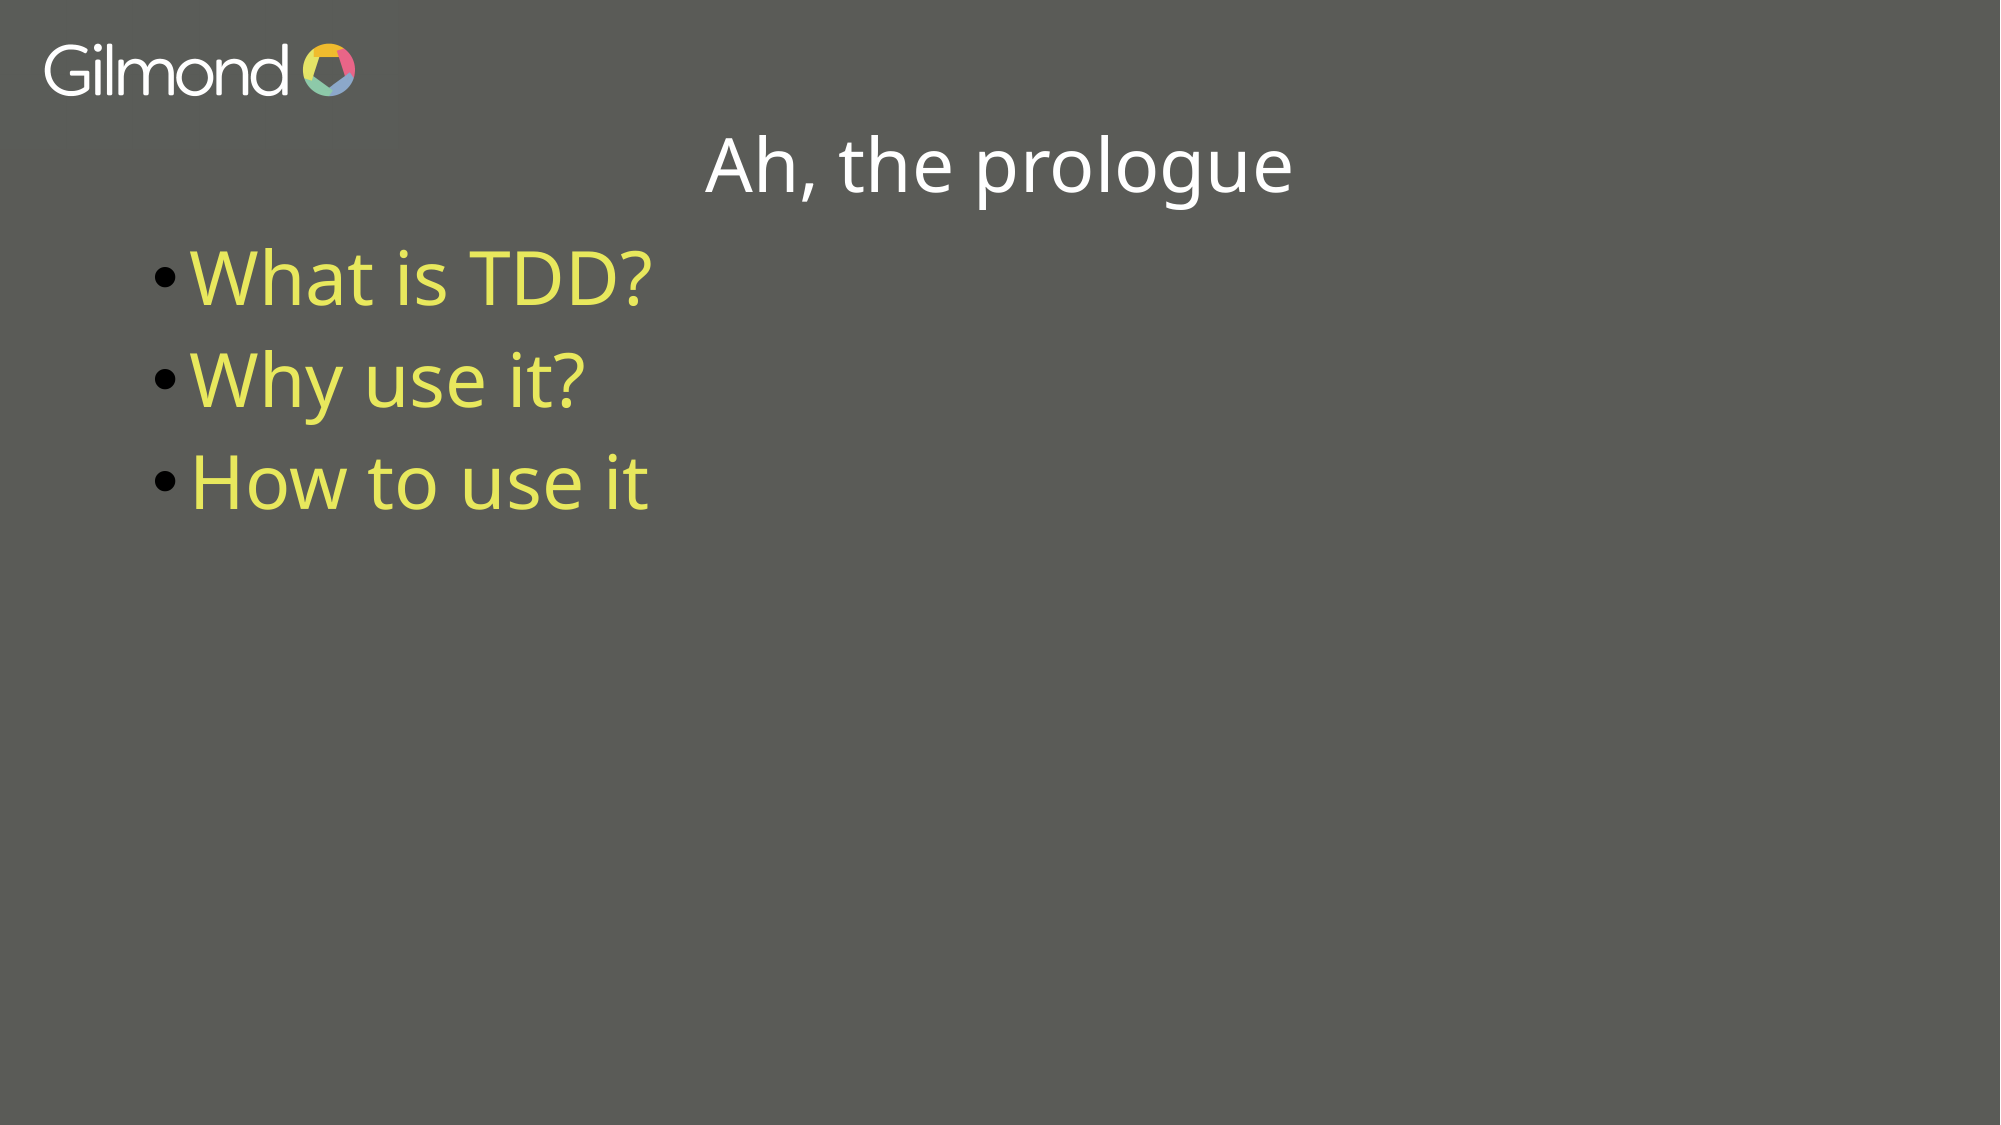

# Ah, the prologue
What is TDD?
Why use it?
How to use it